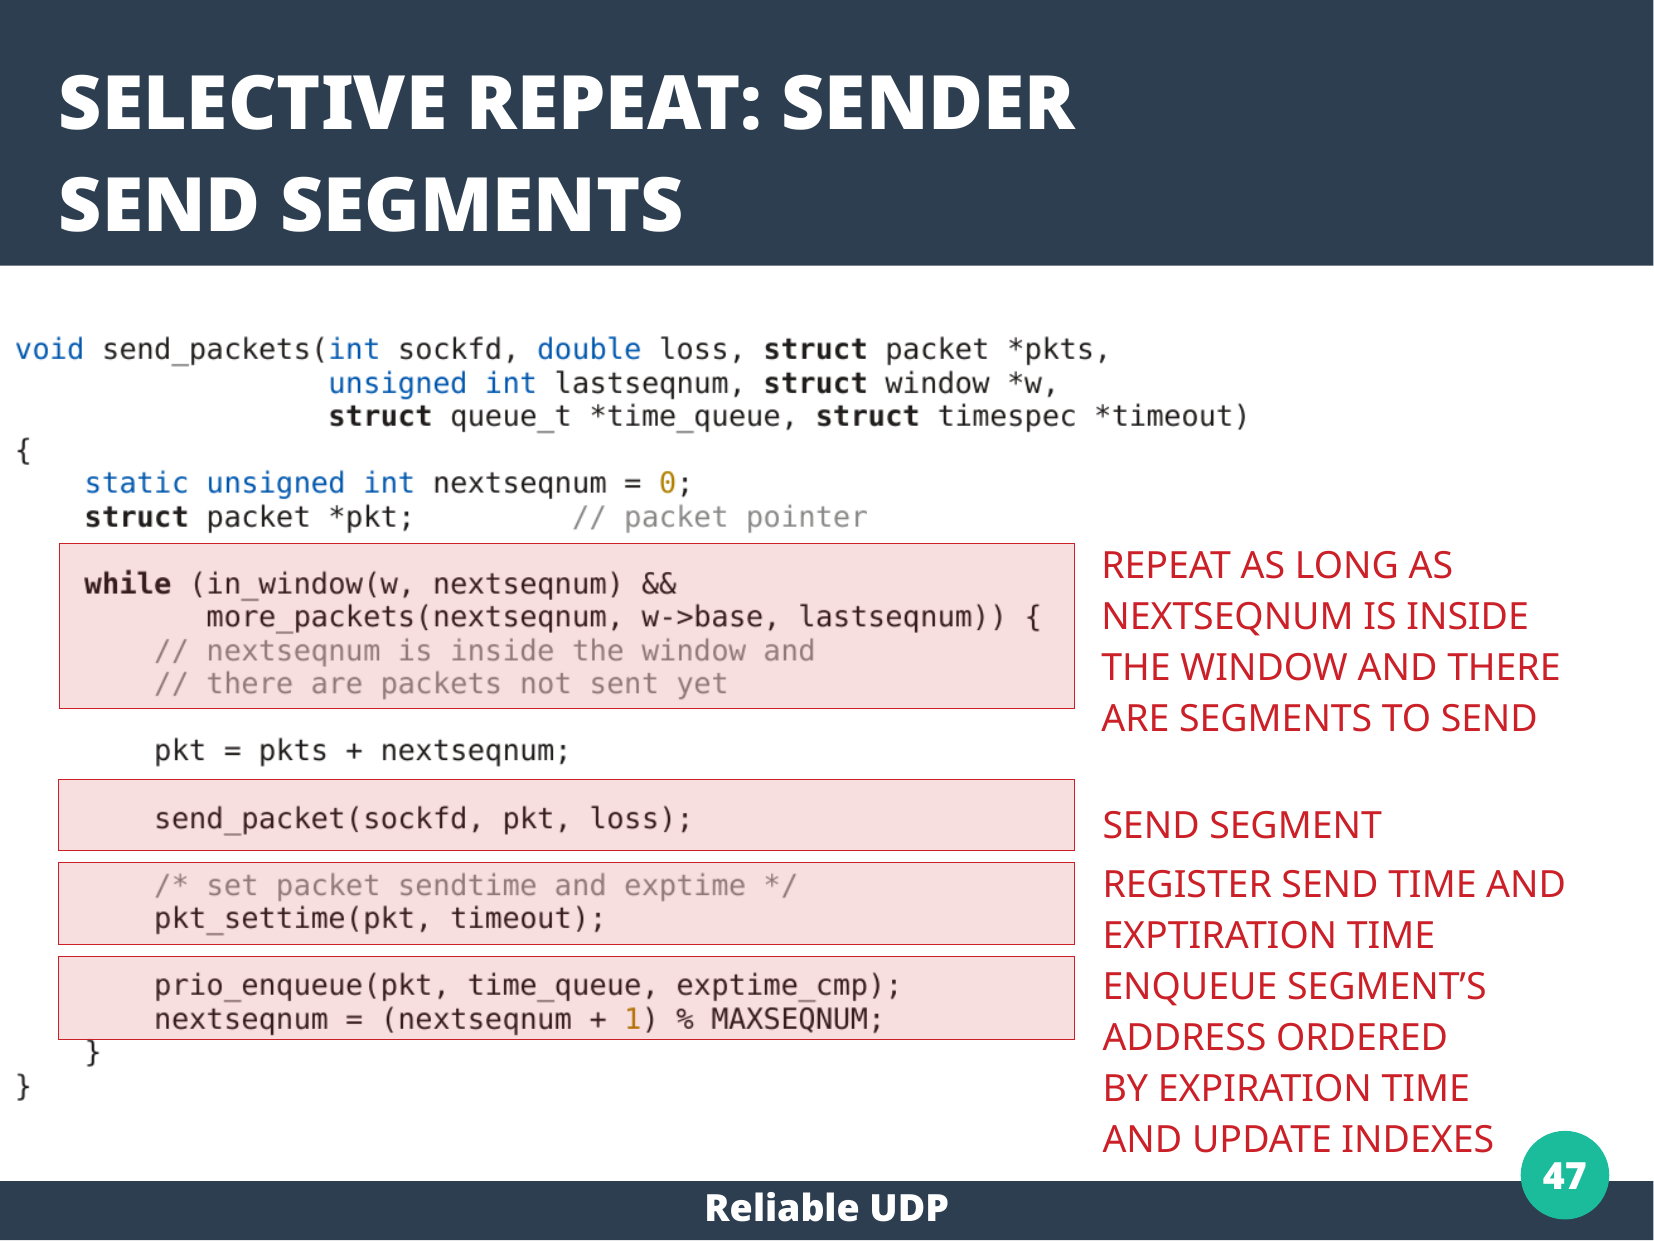

# SELECTIVE REPEAT: SENDER SEND SEGMENTS
REPEAT AS LONG AS
NEXTSEQNUM IS INSIDE
THE WINDOW AND THERE
ARE SEGMENTS TO SEND
SEND SEGMENT
REGISTER SEND TIME AND
EXPTIRATION TIME
ENQUEUE SEGMENT’S
ADDRESS ORDERED
BY EXPIRATION TIME
AND UPDATE INDEXES
47
Reliable UDP